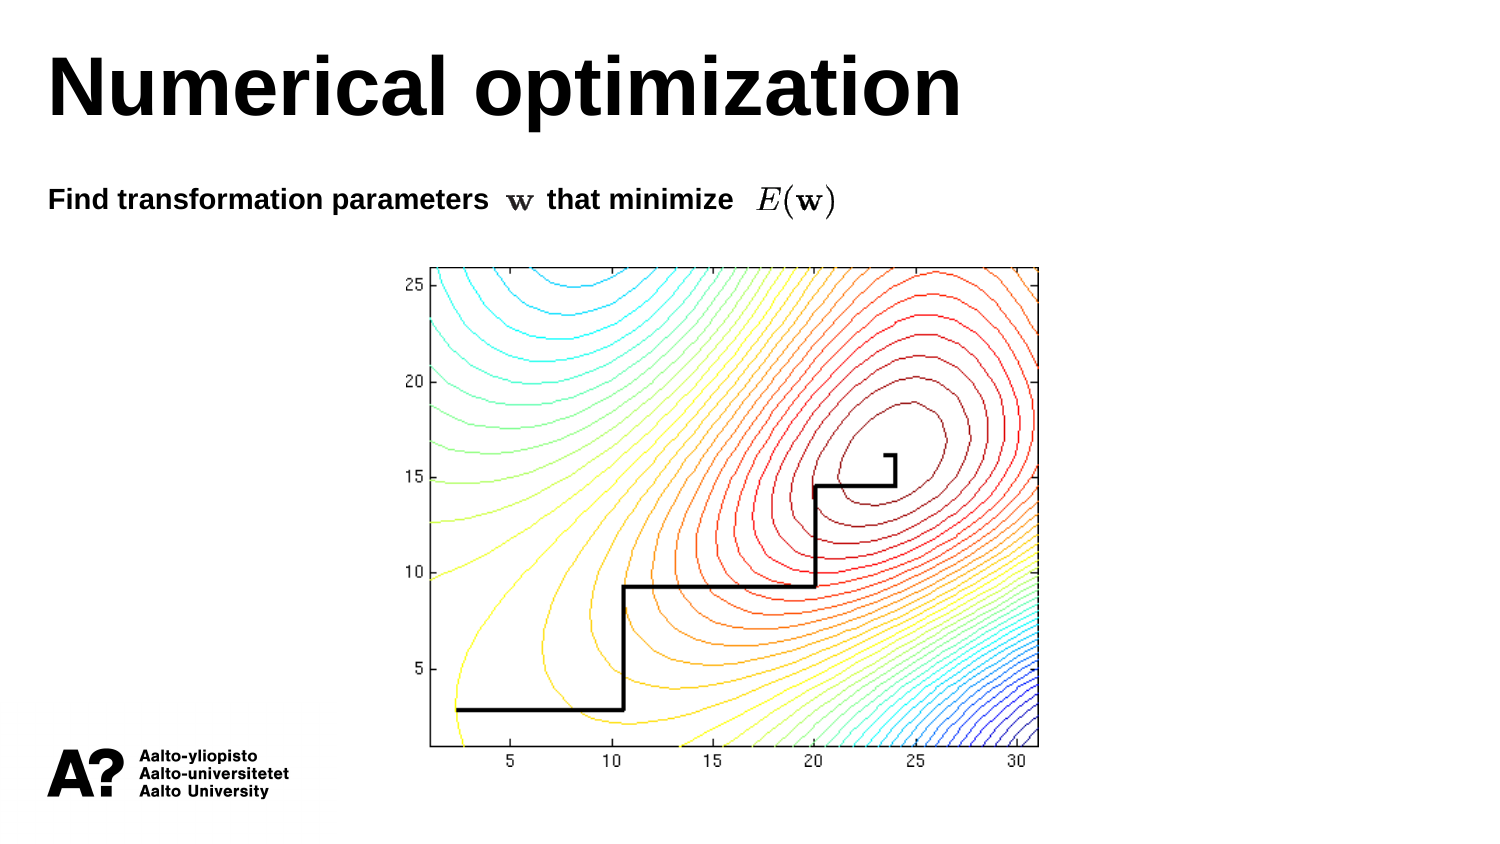

# Numerical optimization
Find transformation parameters that minimize